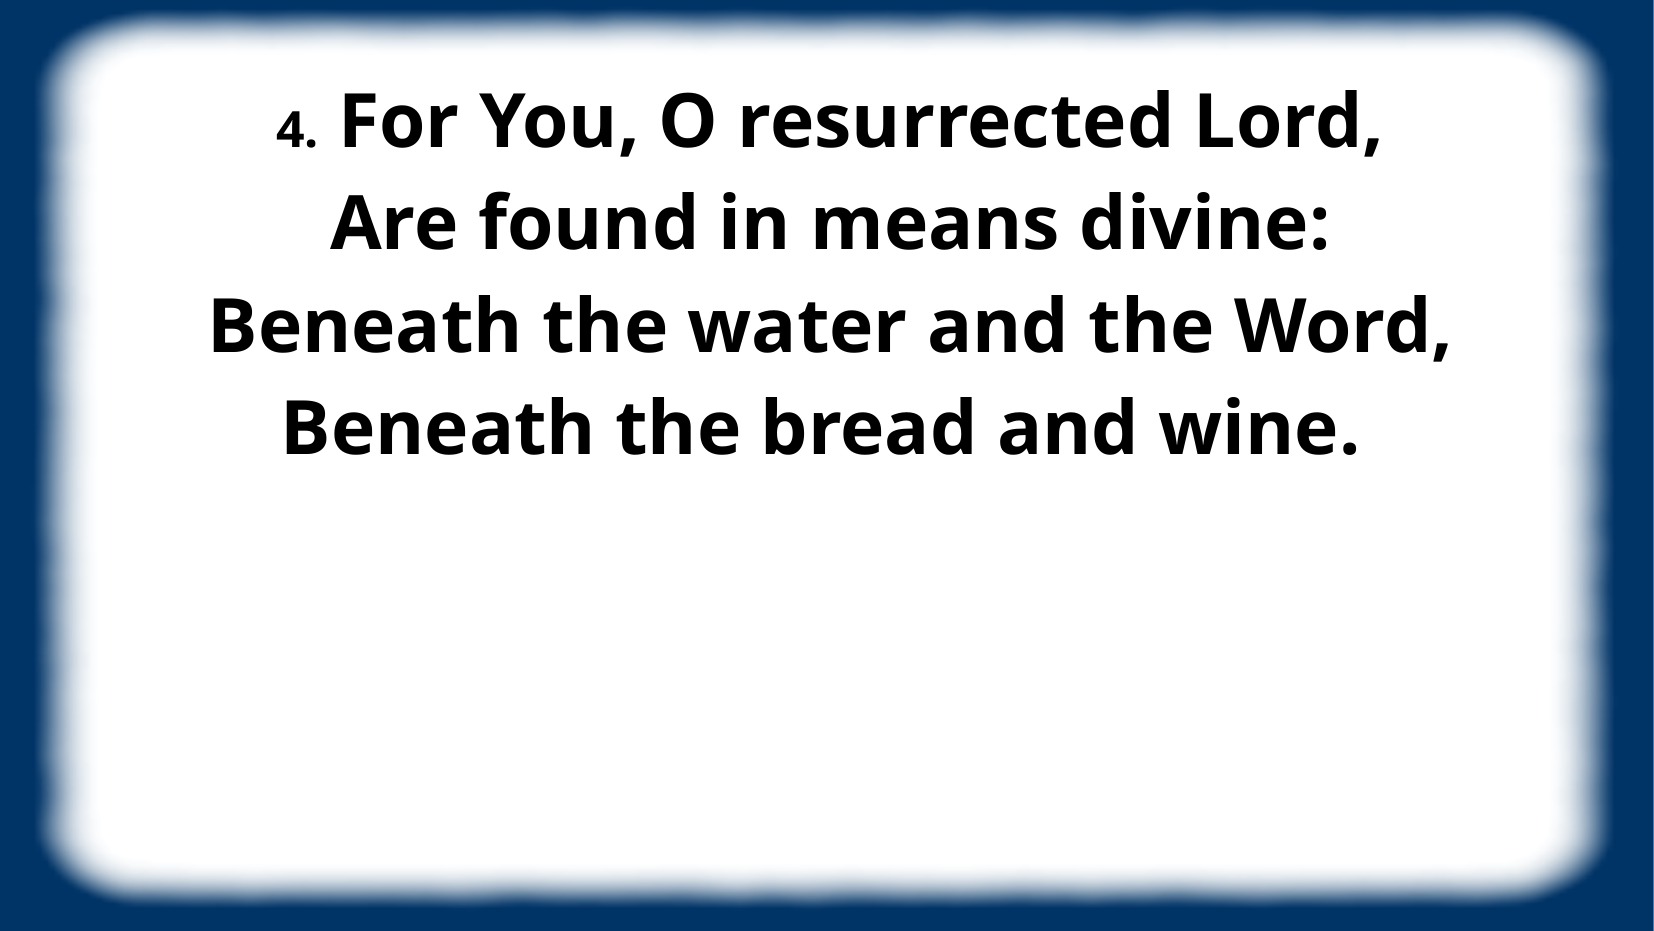

4. For You, O resurrected Lord,
Are found in means divine:
Beneath the water and the Word,
Beneath the bread and wine.